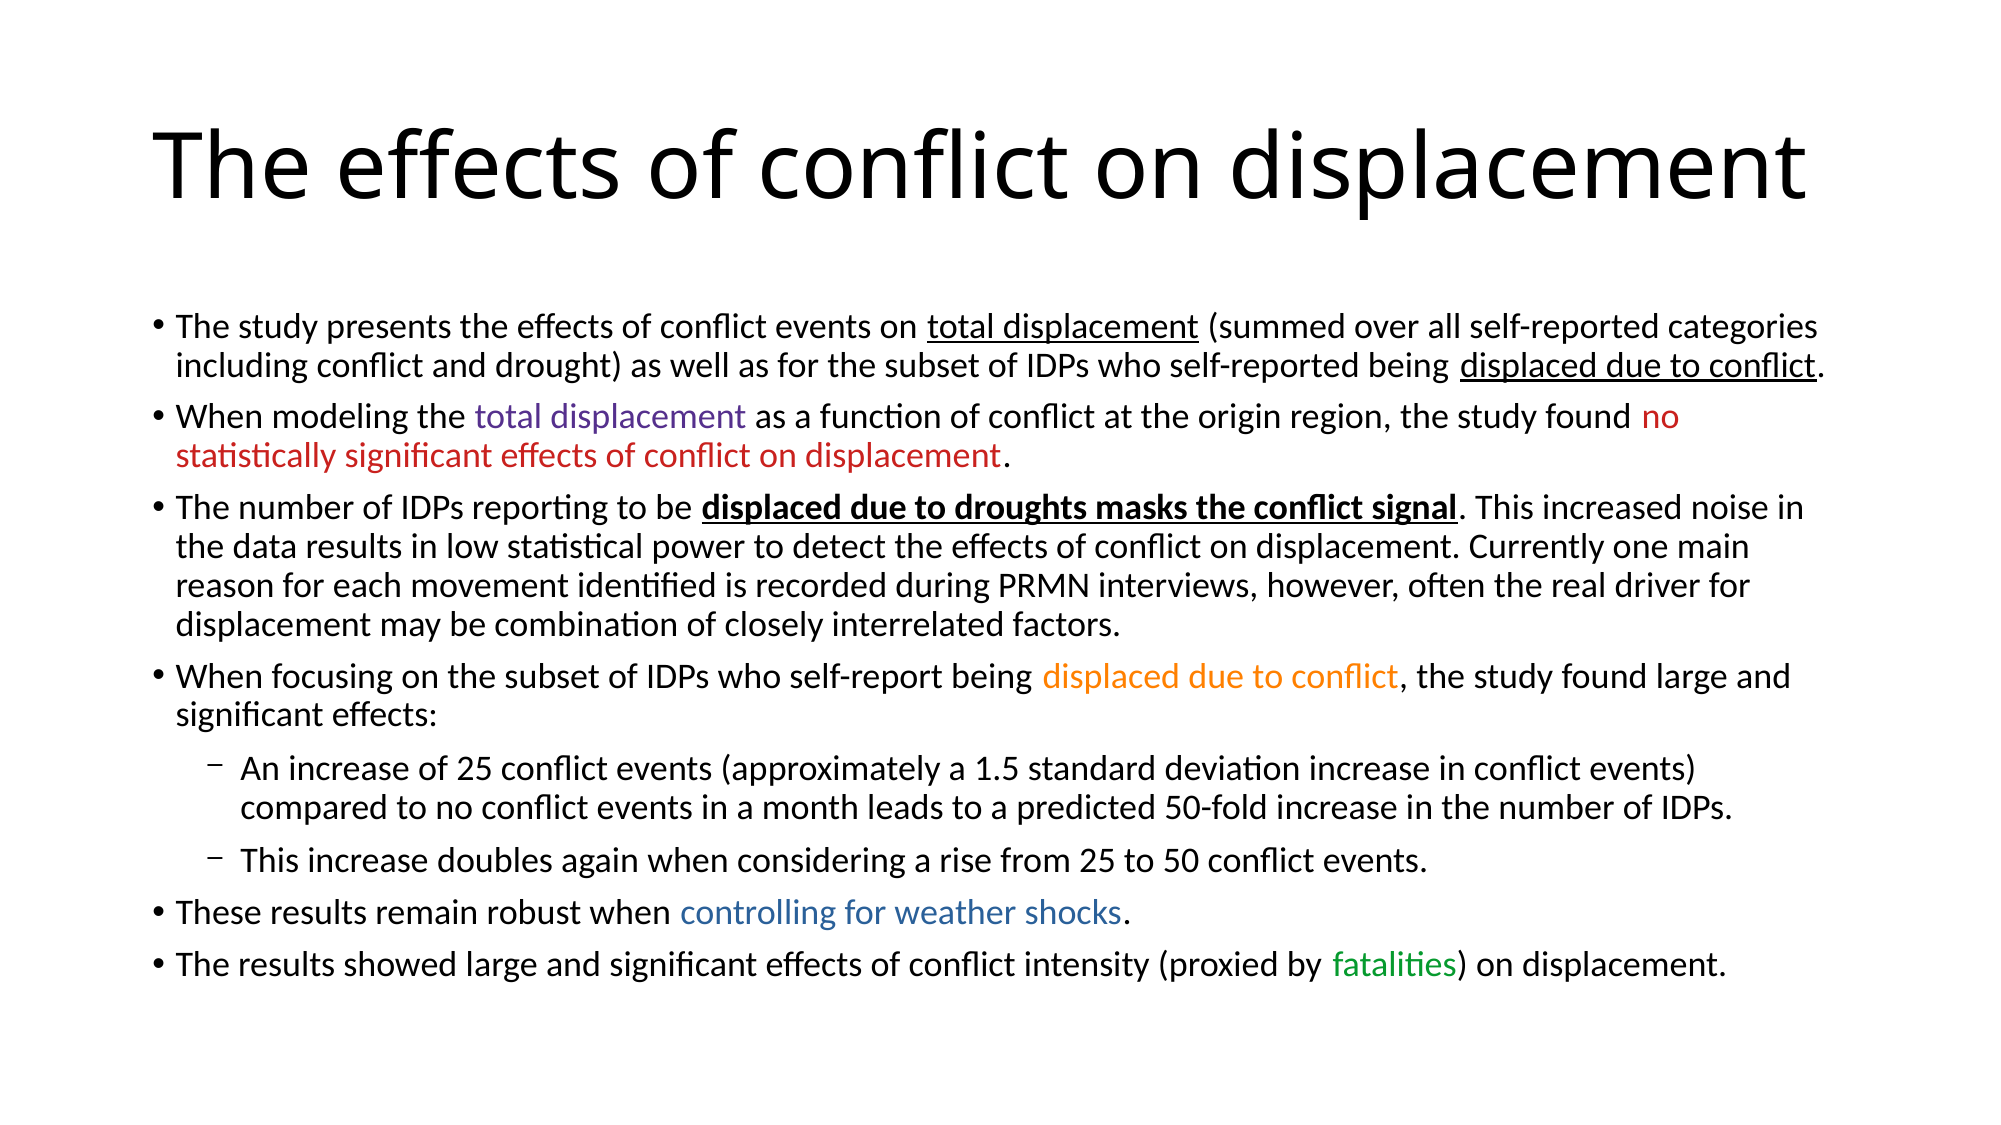

# The effects of conflict on displacement
The study presents the effects of conflict events on total displacement (summed over all self-reported categories including conflict and drought) as well as for the subset of IDPs who self-reported being displaced due to conflict.
When modeling the total displacement as a function of conflict at the origin region, the study found no statistically significant effects of conflict on displacement.
The number of IDPs reporting to be displaced due to droughts masks the conflict signal. This increased noise in the data results in low statistical power to detect the effects of conflict on displacement. Currently one main reason for each movement identified is recorded during PRMN interviews, however, often the real driver for displacement may be combination of closely interrelated factors.
When focusing on the subset of IDPs who self-report being displaced due to conflict, the study found large and significant effects:
An increase of 25 conflict events (approximately a 1.5 standard deviation increase in conflict events) compared to no conflict events in a month leads to a predicted 50-fold increase in the number of IDPs.
This increase doubles again when considering a rise from 25 to 50 conflict events.
These results remain robust when controlling for weather shocks.
The results showed large and significant effects of conflict intensity (proxied by fatalities) on displacement.